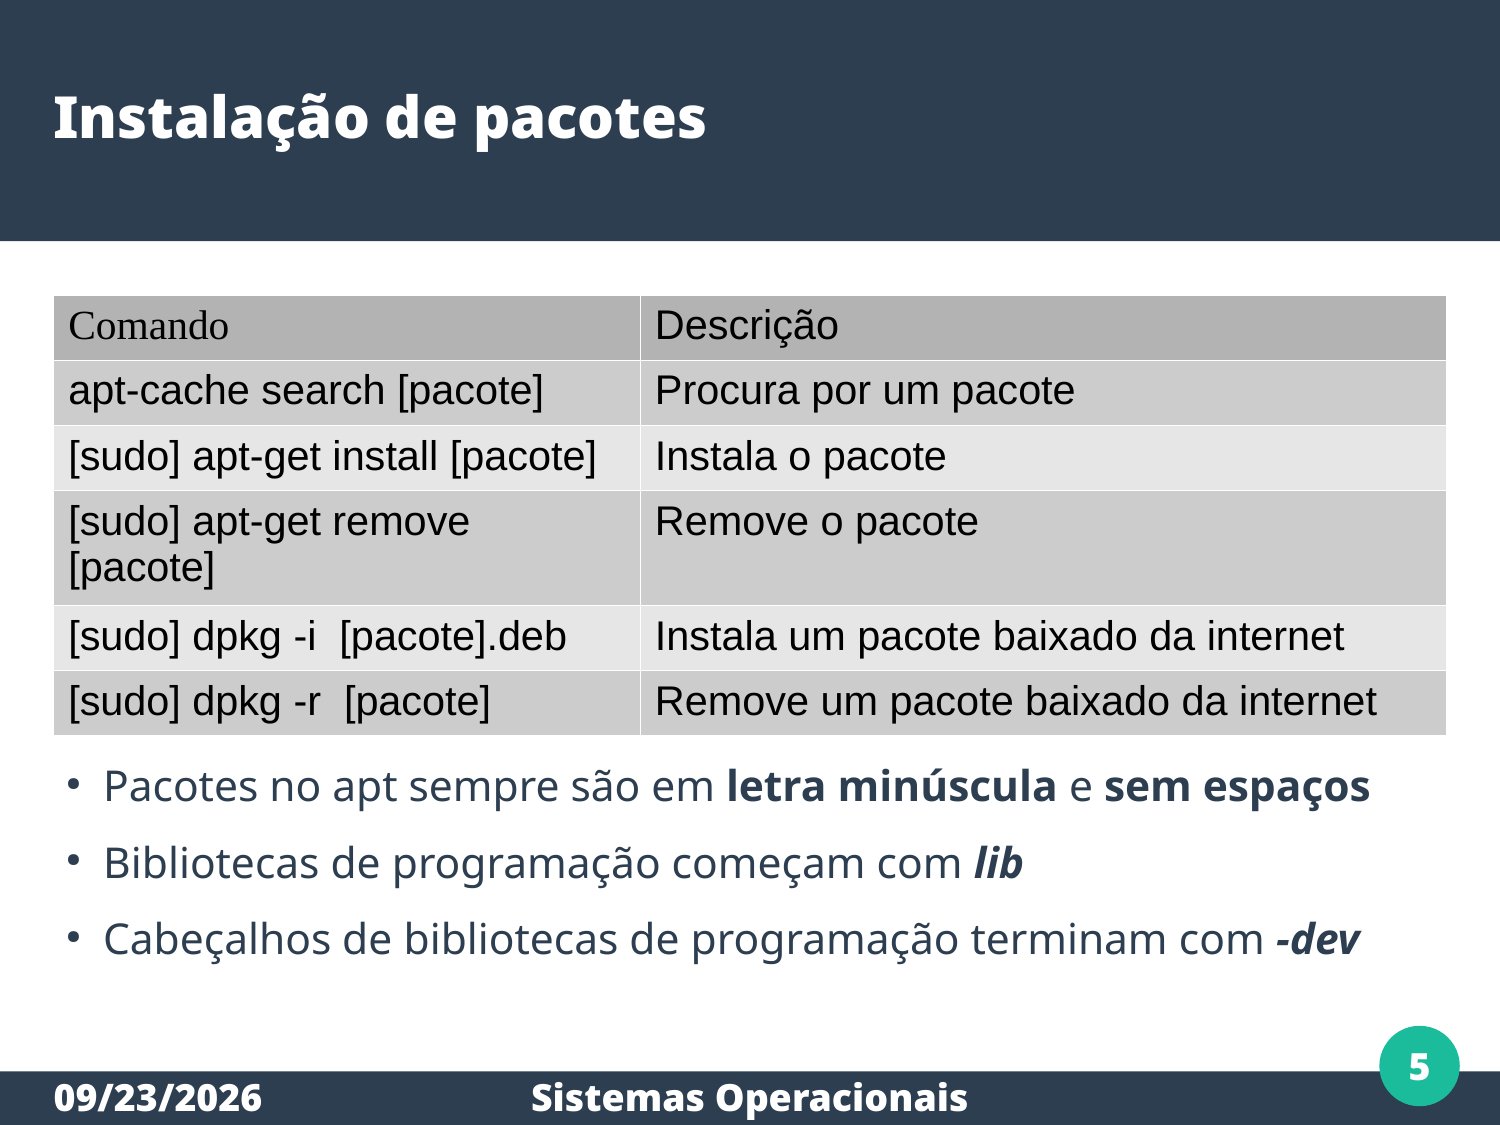

# Instalação de pacotes
| Comando | Descrição |
| --- | --- |
| apt-cache search [pacote] | Procura por um pacote |
| [sudo] apt-get install [pacote] | Instala o pacote |
| [sudo] apt-get remove [pacote] | Remove o pacote |
| [sudo] dpkg -i [pacote].deb | Instala um pacote baixado da internet |
| [sudo] dpkg -r [pacote] | Remove um pacote baixado da internet |
Pacotes no apt sempre são em letra minúscula e sem espaços
Bibliotecas de programação começam com lib
Cabeçalhos de bibliotecas de programação terminam com -dev
5
Sistemas Operacionais